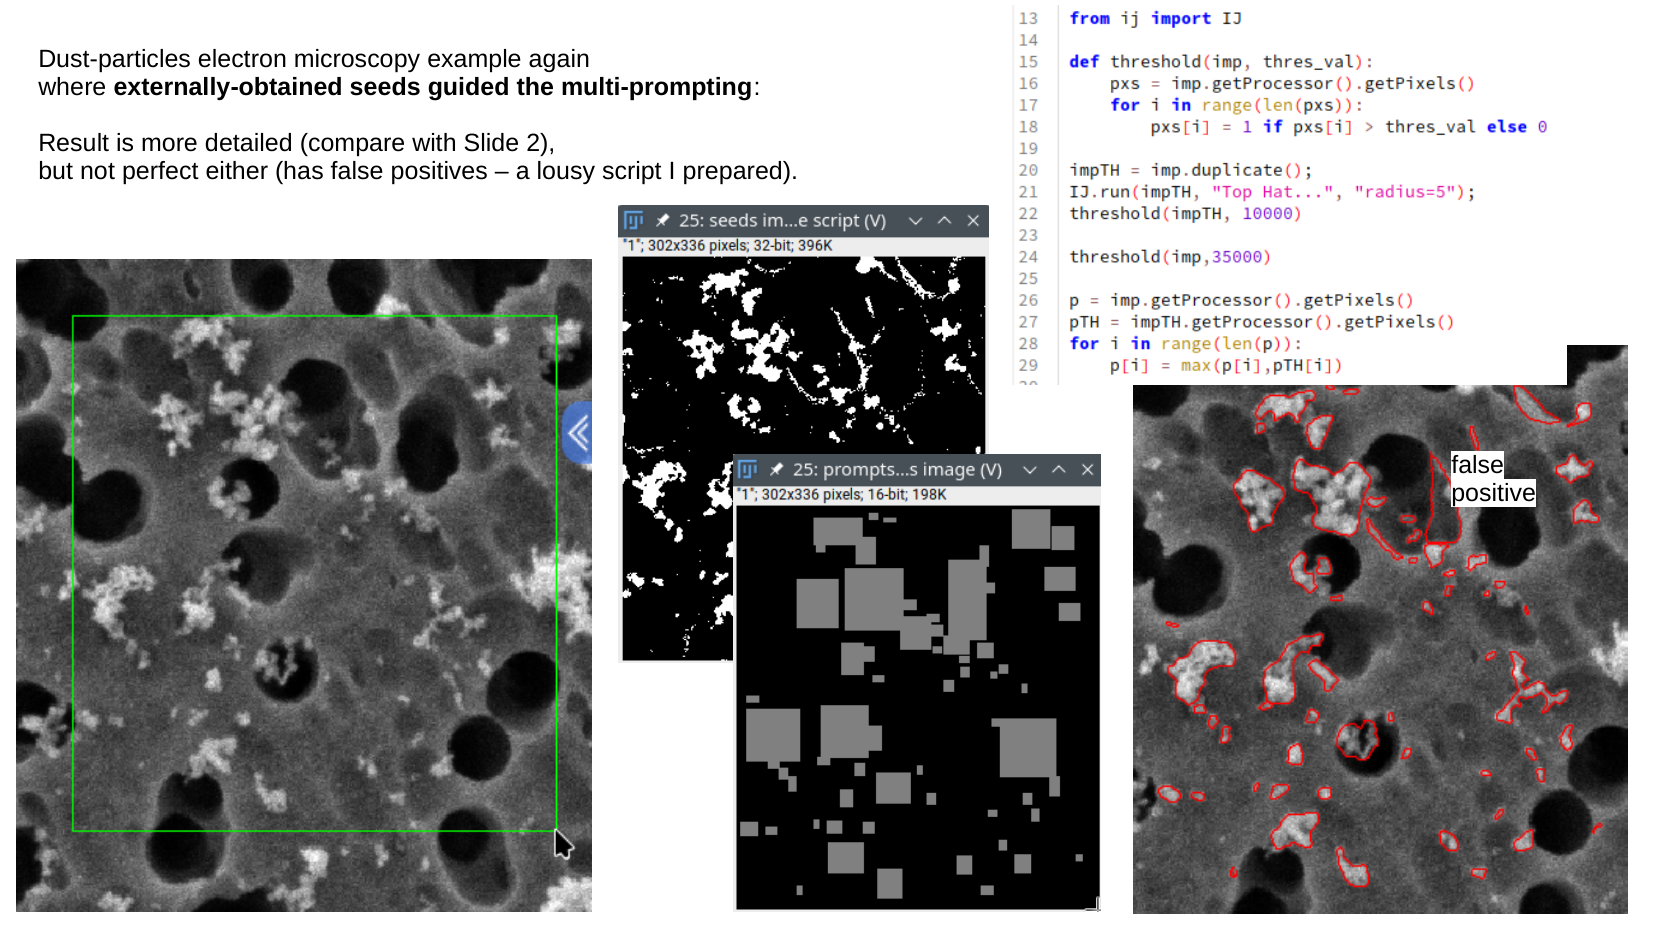

# Dust-particles electron microscopy example again where externally-obtained seeds guided the multi-prompting:
Result is more detailed (compare with Slide 2),
but not perfect either (has false positives – a lousy script I prepared).
false
positive